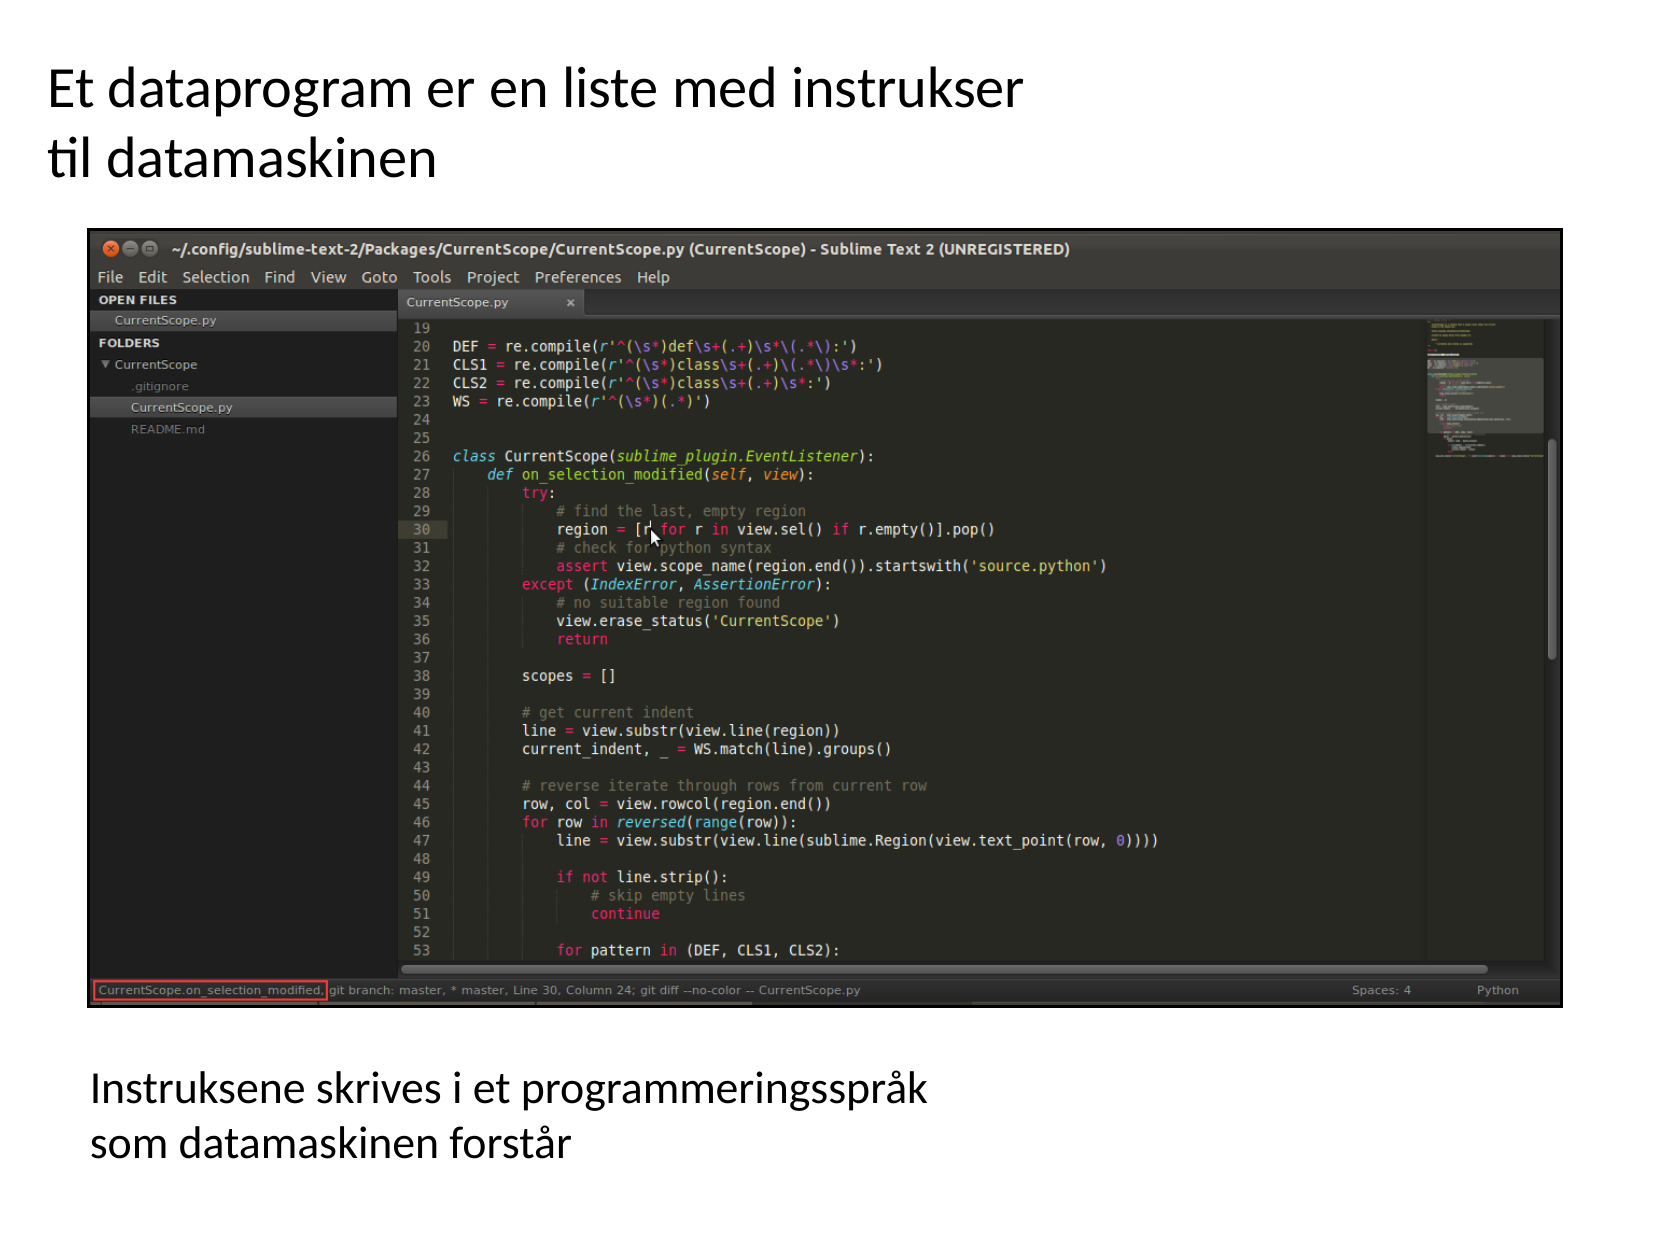

Et dataprogram er en liste med instrukser
til datamaskinen
Instruksene skrives i et programmeringsspråk
som datamaskinen forstår